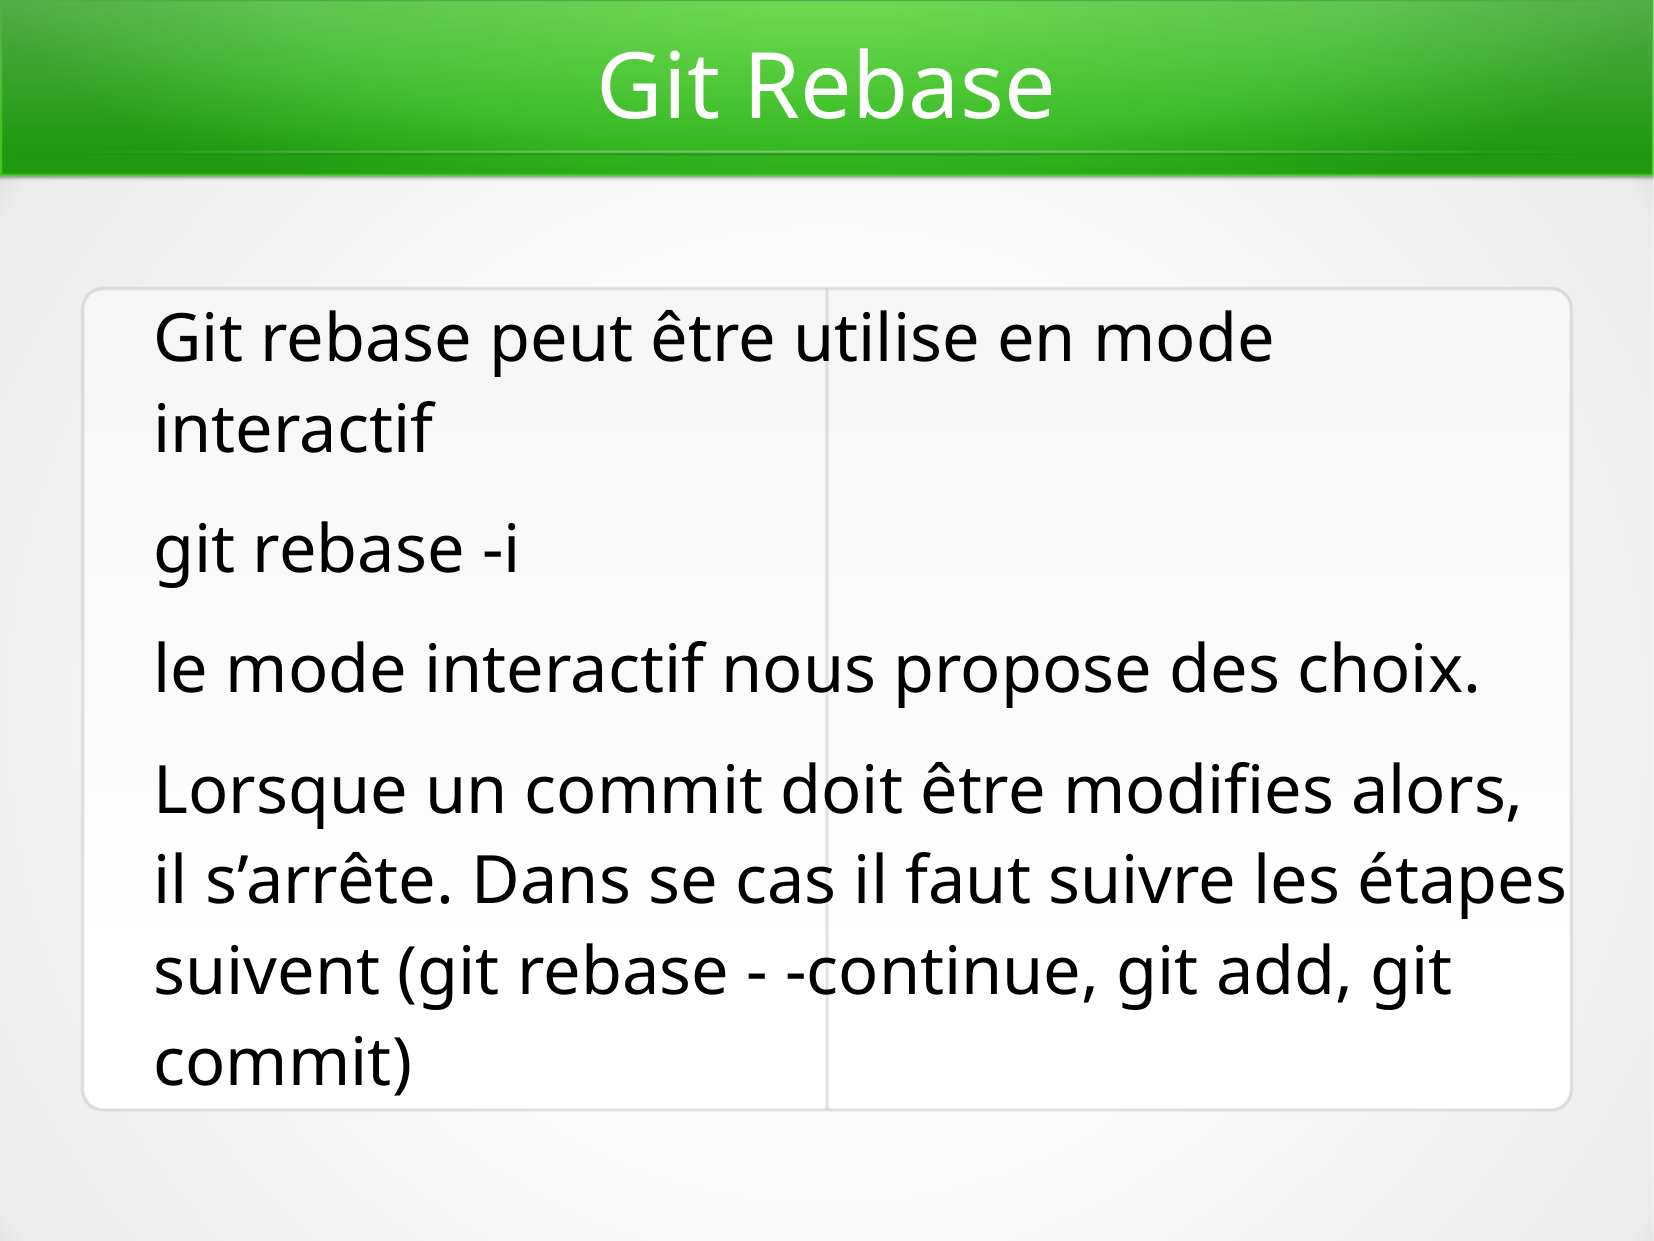

# Git Rebase
Git rebase peut être utilise en mode interactif
git rebase -i
le mode interactif nous propose des choix.
Lorsque un commit doit être modifies alors, il s’arrête. Dans se cas il faut suivre les étapes suivent (git rebase - -continue, git add, git commit)